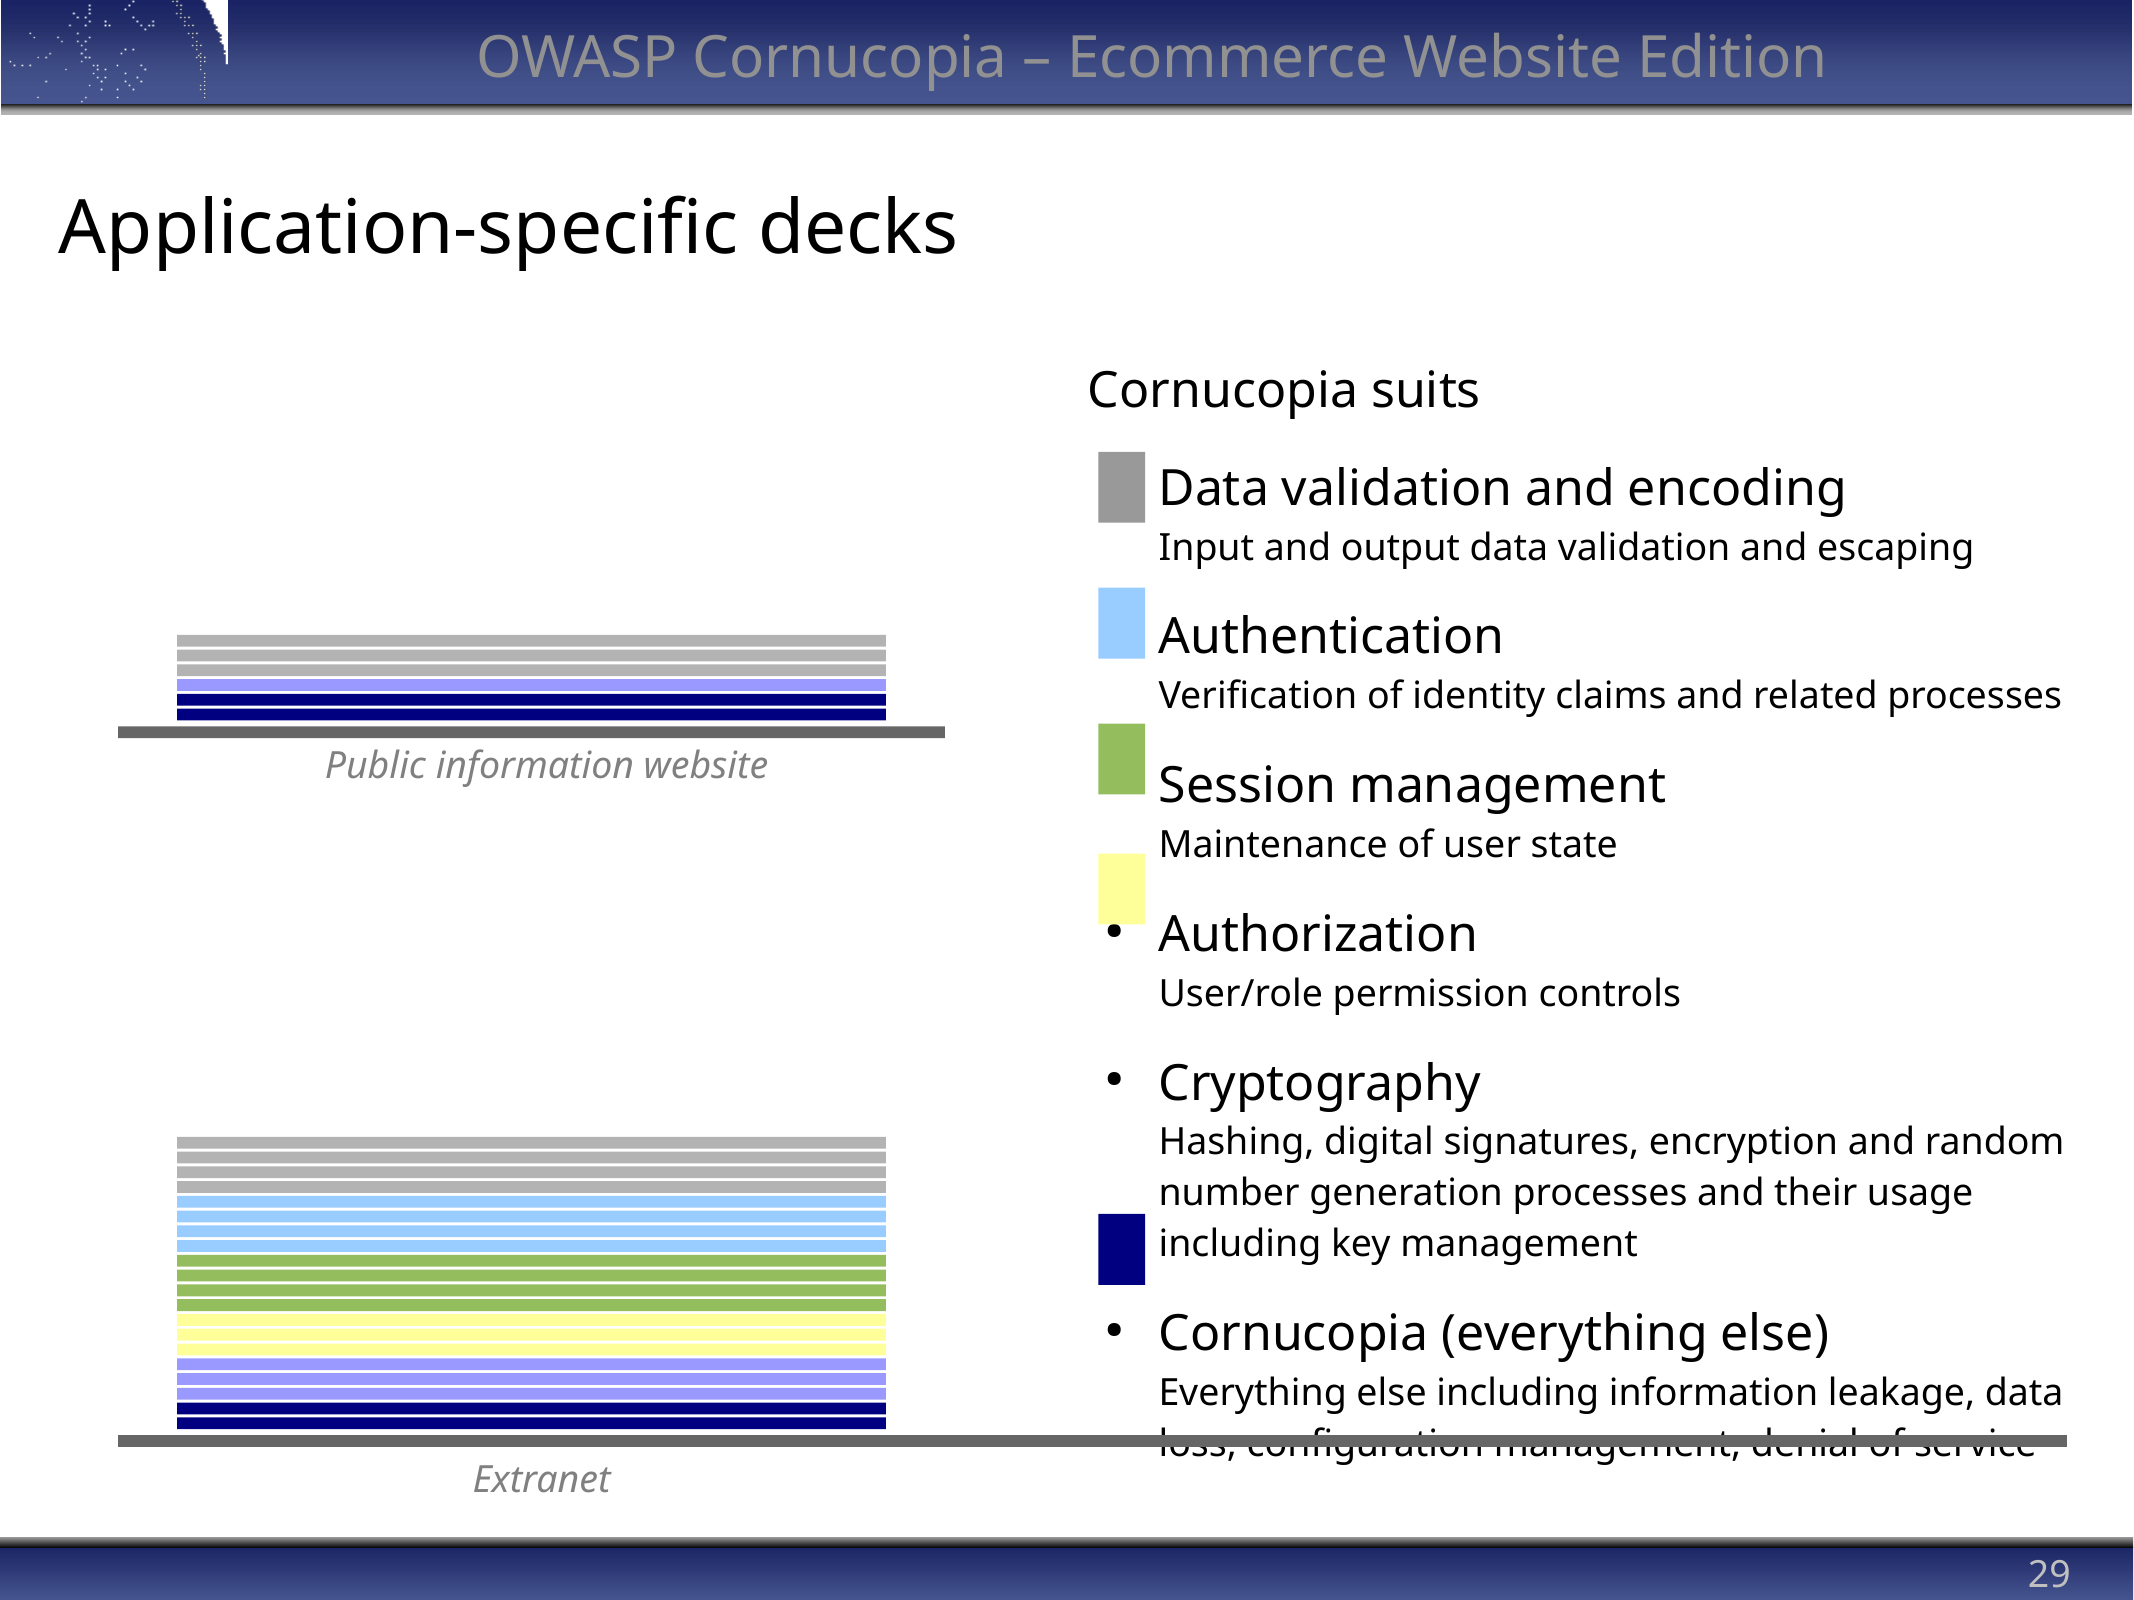

# Application-specific decks
Cornucopia suits
Data validation and encoding
Input and output data validation and escaping
Authentication
Verification of identity claims and related processes
Session management
Maintenance of user state
Authorization
User/role permission controls
Cryptography
Hashing, digital signatures, encryption and random number generation processes and their usage including key management
Cornucopia (everything else)
Everything else including information leakage, data loss, configuration management, denial of service
Public information website
Extranet